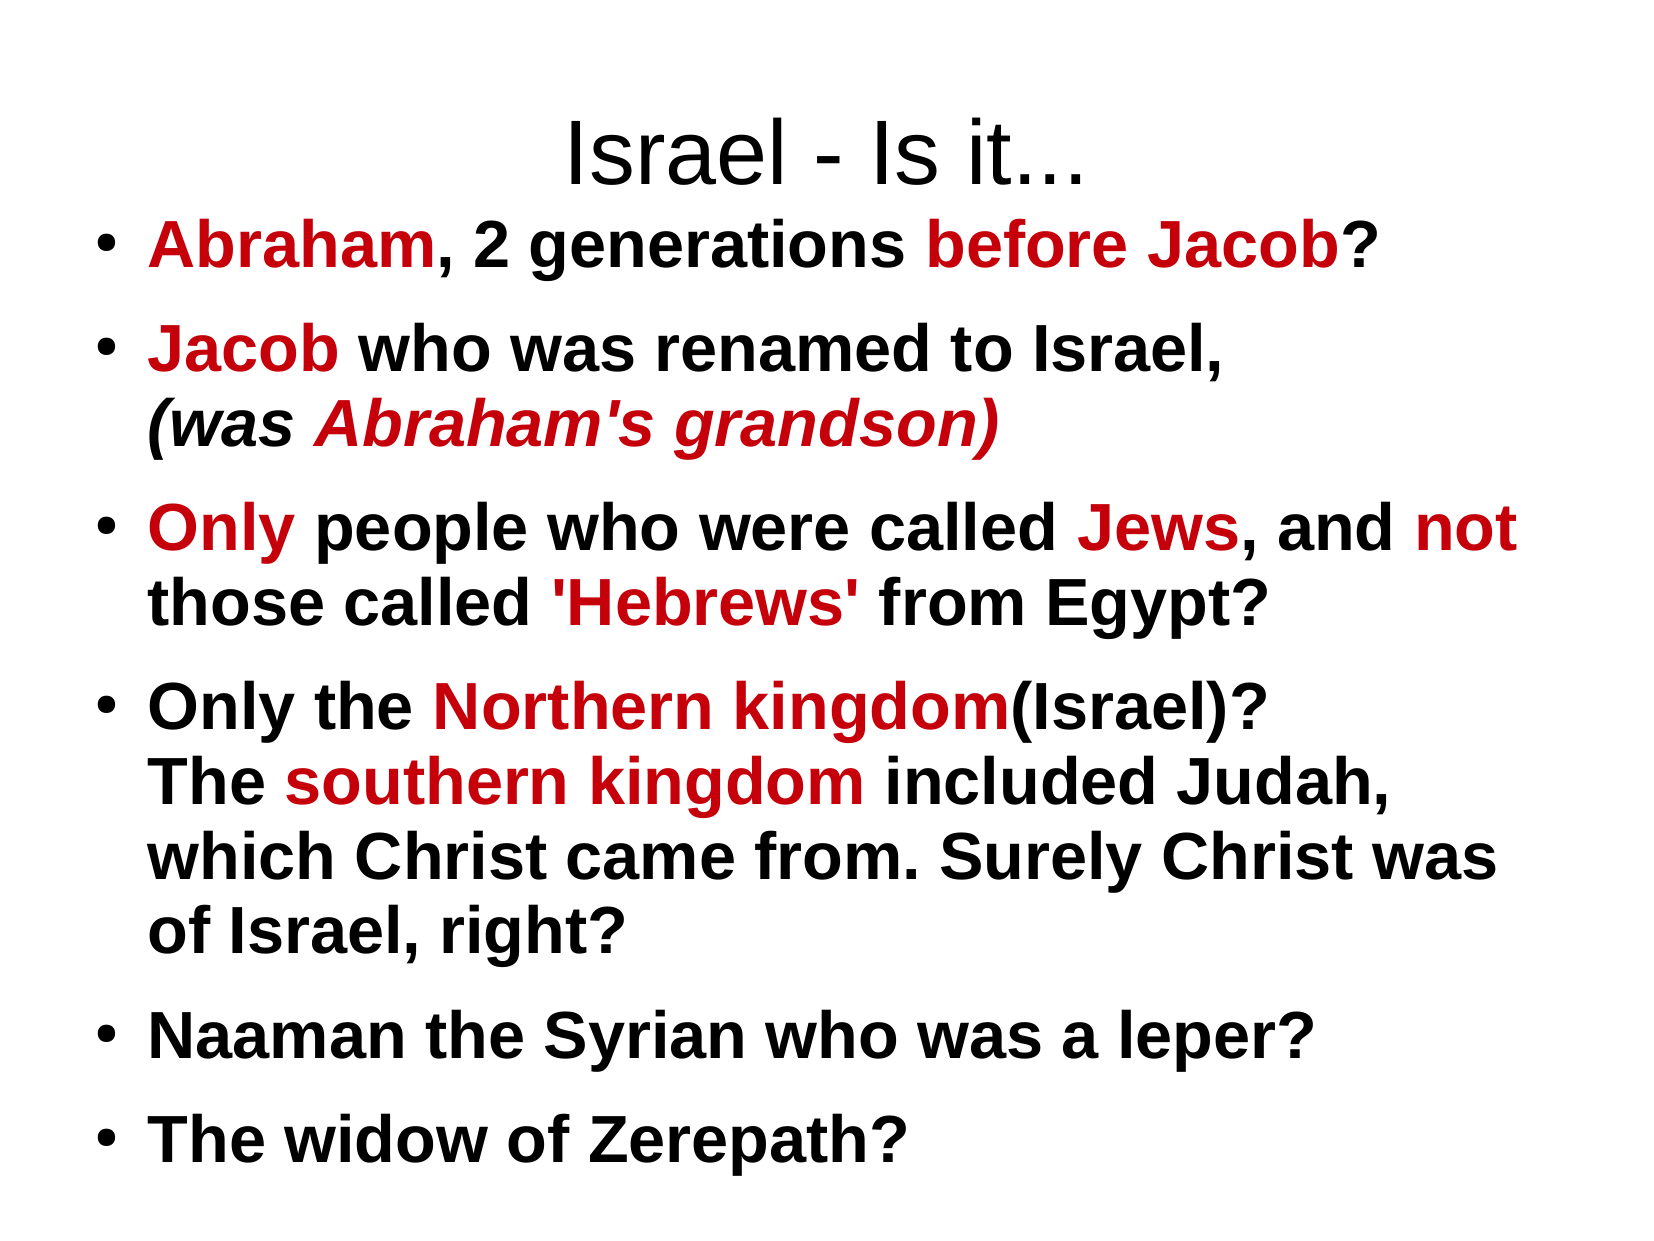

# Israel - Is it...
Abraham, 2 generations before Jacob?
Jacob who was renamed to Israel,
(was Abraham's grandson)
Only people who were called Jews, and not those called 'Hebrews' from Egypt?
Only the Northern kingdom(Israel)?
The southern kingdom included Judah, which Christ came from. Surely Christ was of Israel, right?
Naaman the Syrian who was a leper?
The widow of Zerepath?